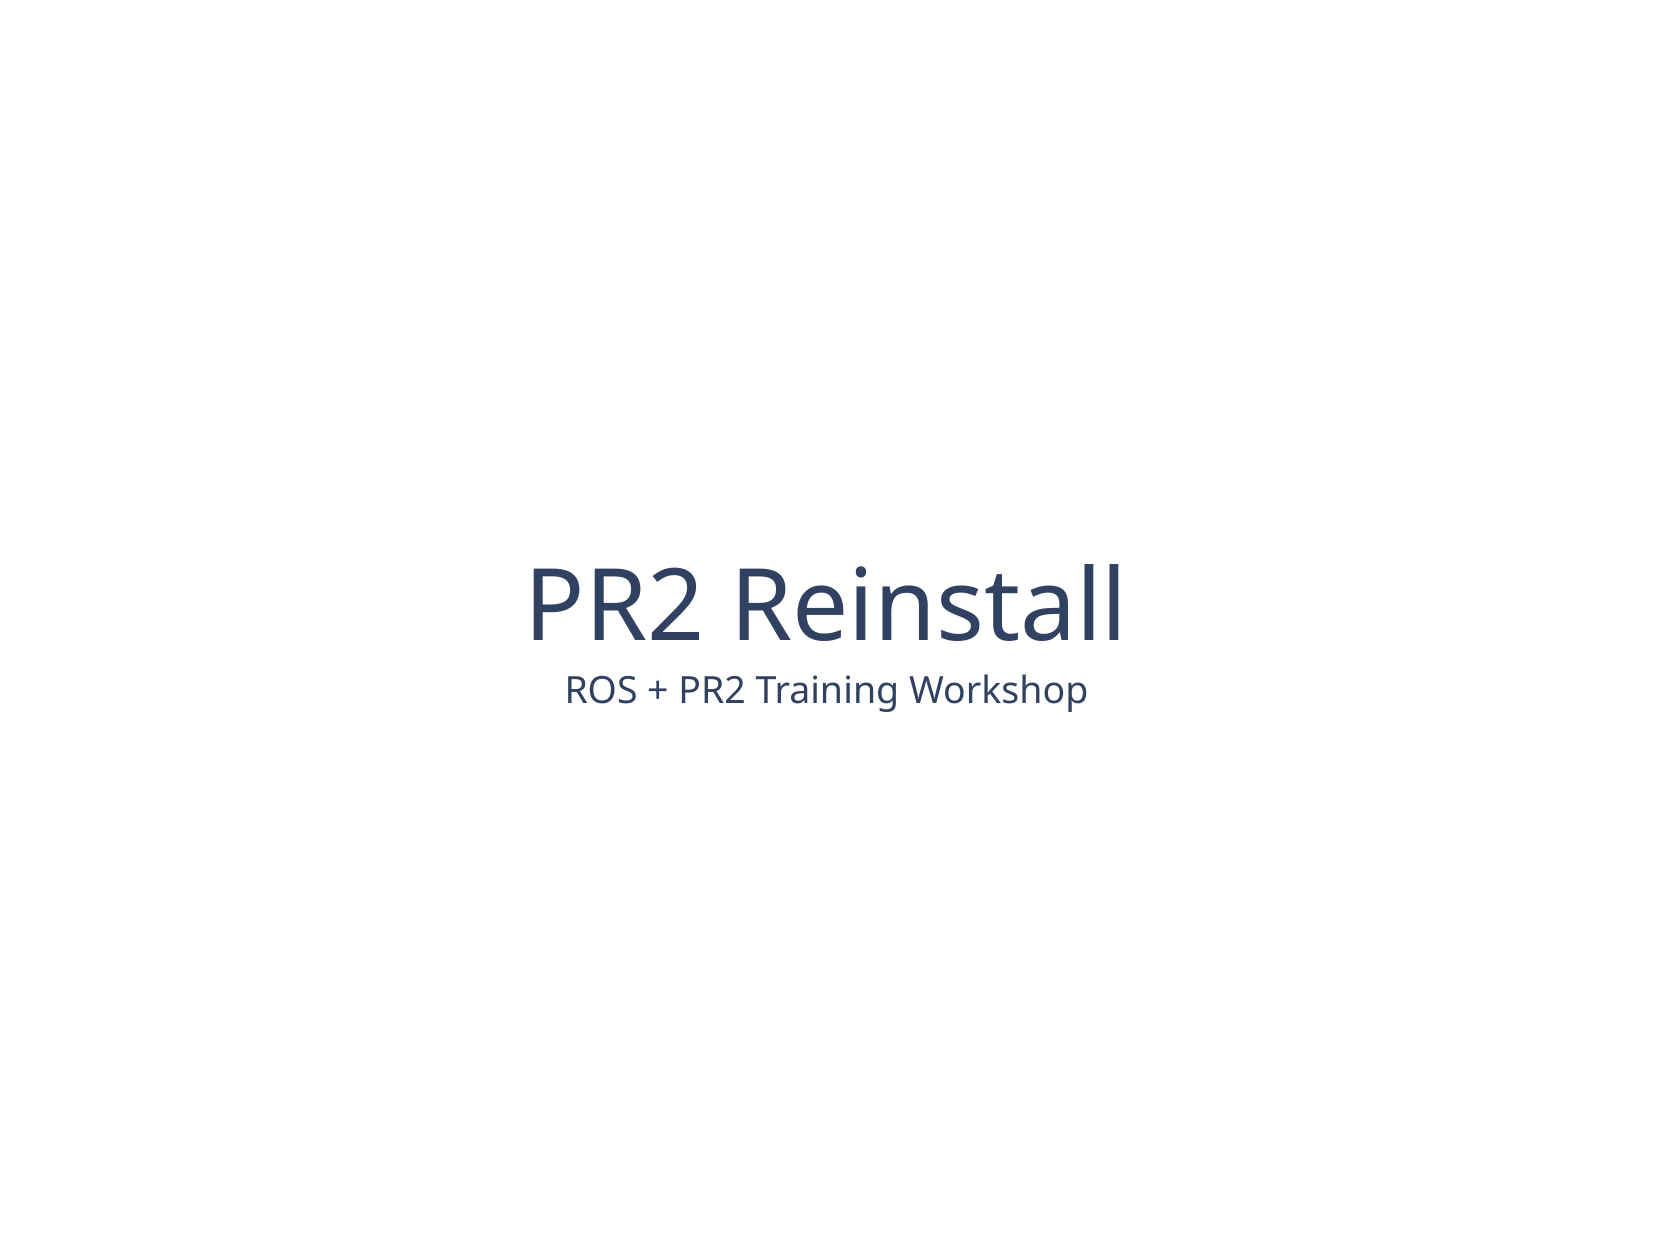

PR2 Reinstall
ROS + PR2 Training Workshop